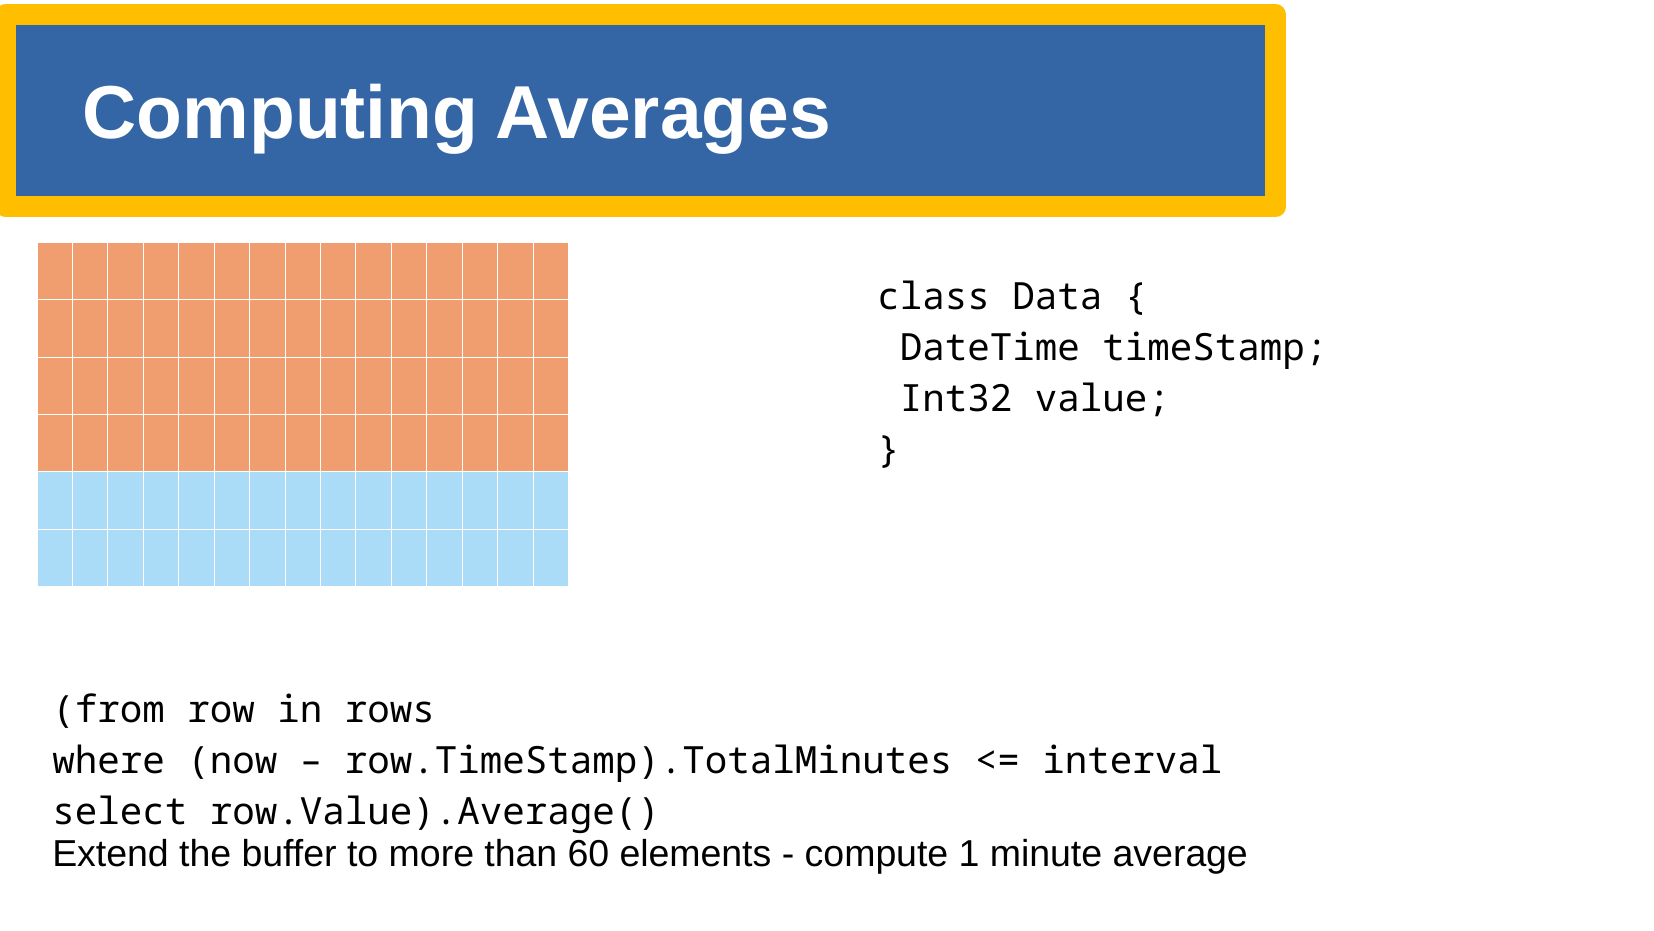

# Computing Averages
| | | | | | | | | | | | | | | |
| --- | --- | --- | --- | --- | --- | --- | --- | --- | --- | --- | --- | --- | --- | --- |
| | | | | | | | | | | | | | | |
| | | | | | | | | | | | | | | |
| | | | | | | | | | | | | | | |
| | | | | | | | | | | | | | | |
| | | | | | | | | | | | | | | |
class Data {
 DateTime timeStamp;
 Int32 value;
}
(from row in rows
where (now – row.TimeStamp).TotalMinutes <= interval
select row.Value).Average()
Extend the buffer to more than 60 elements - compute 1 minute average